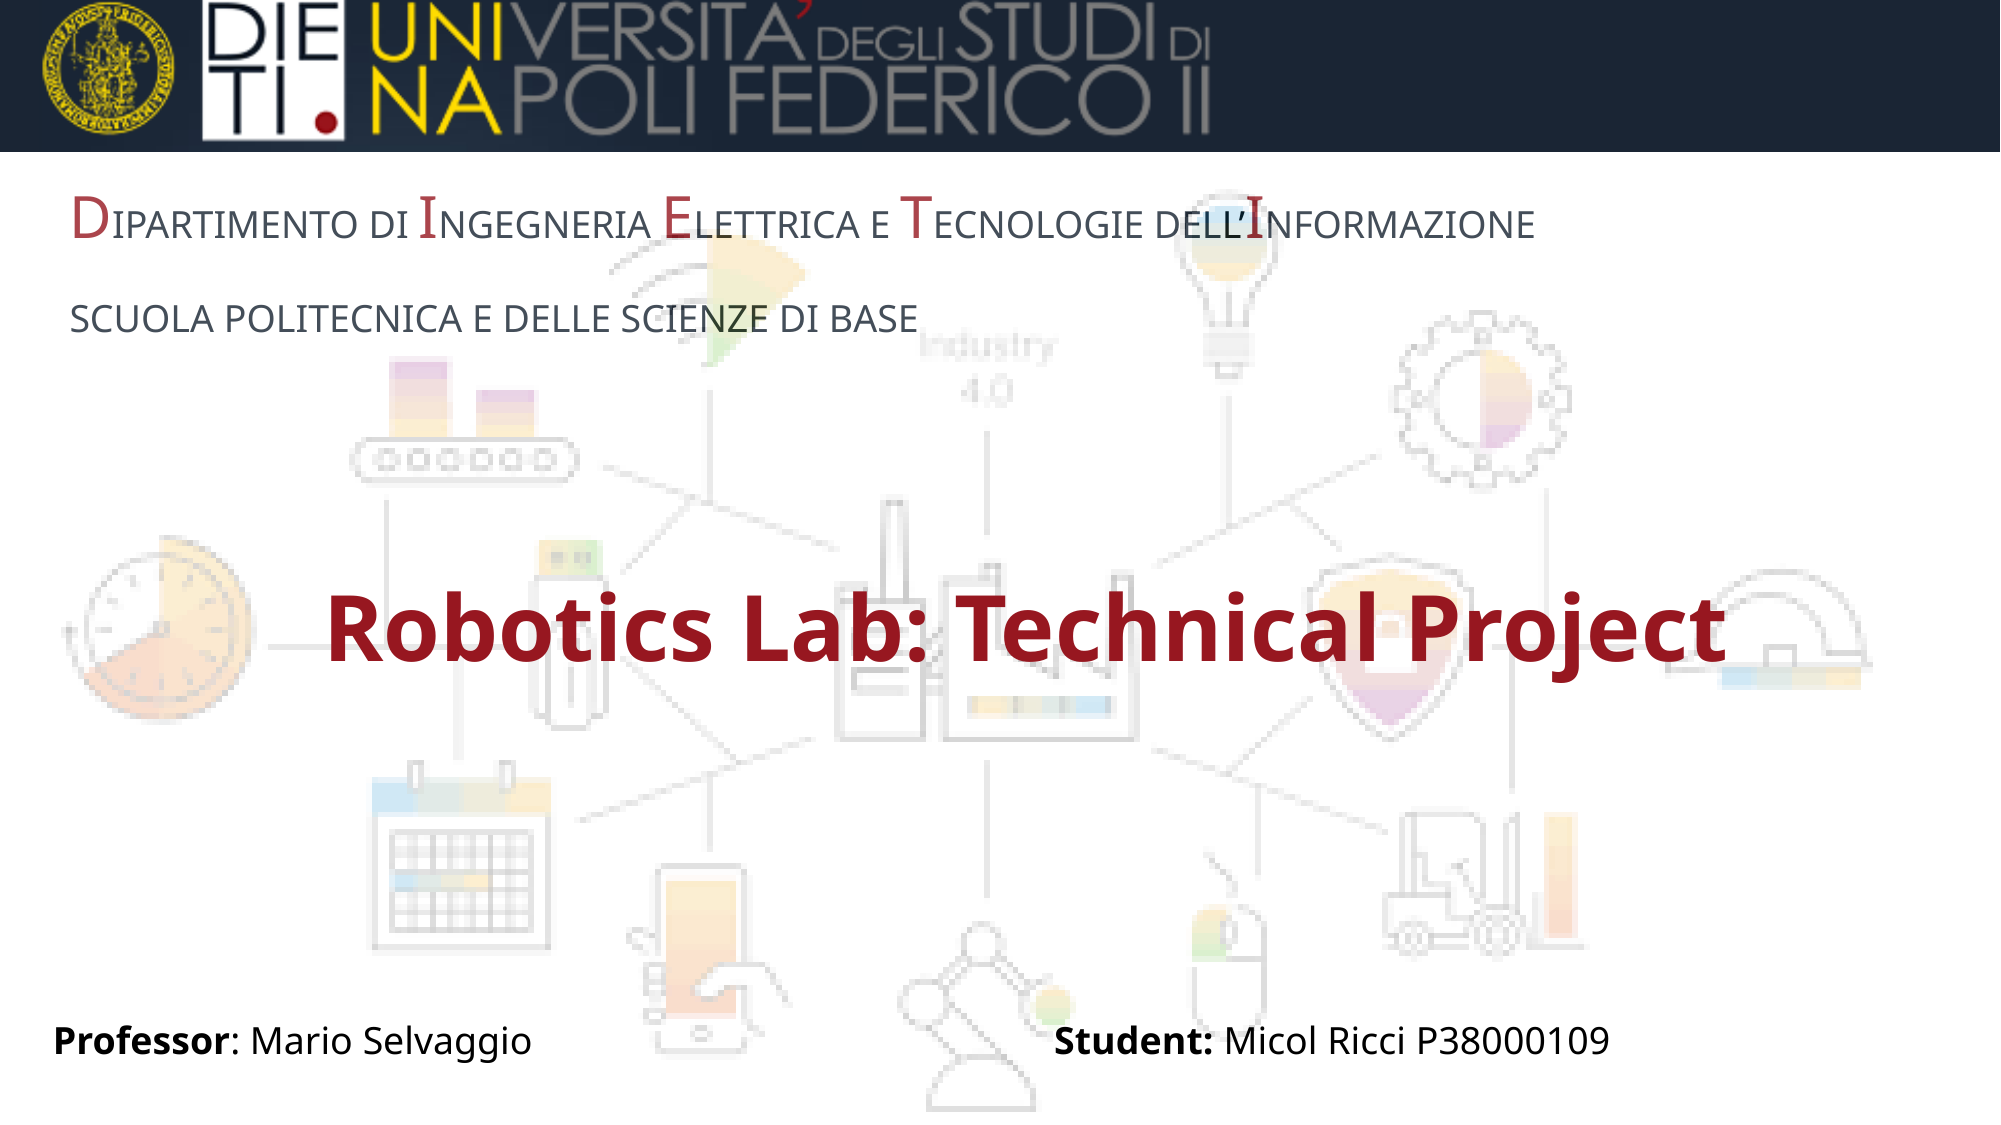

DIPARTIMENTO DI INGEGNERIA ELETTRICA E TECNOLOGIE DELL’INFORMAZIONE
SCUOLA POLITECNICA E DELLE SCIENZE DI BASE
Robotics Lab: Technical Project
Professor: Mario Selvaggio 	 			 Student: Micol Ricci P38000109